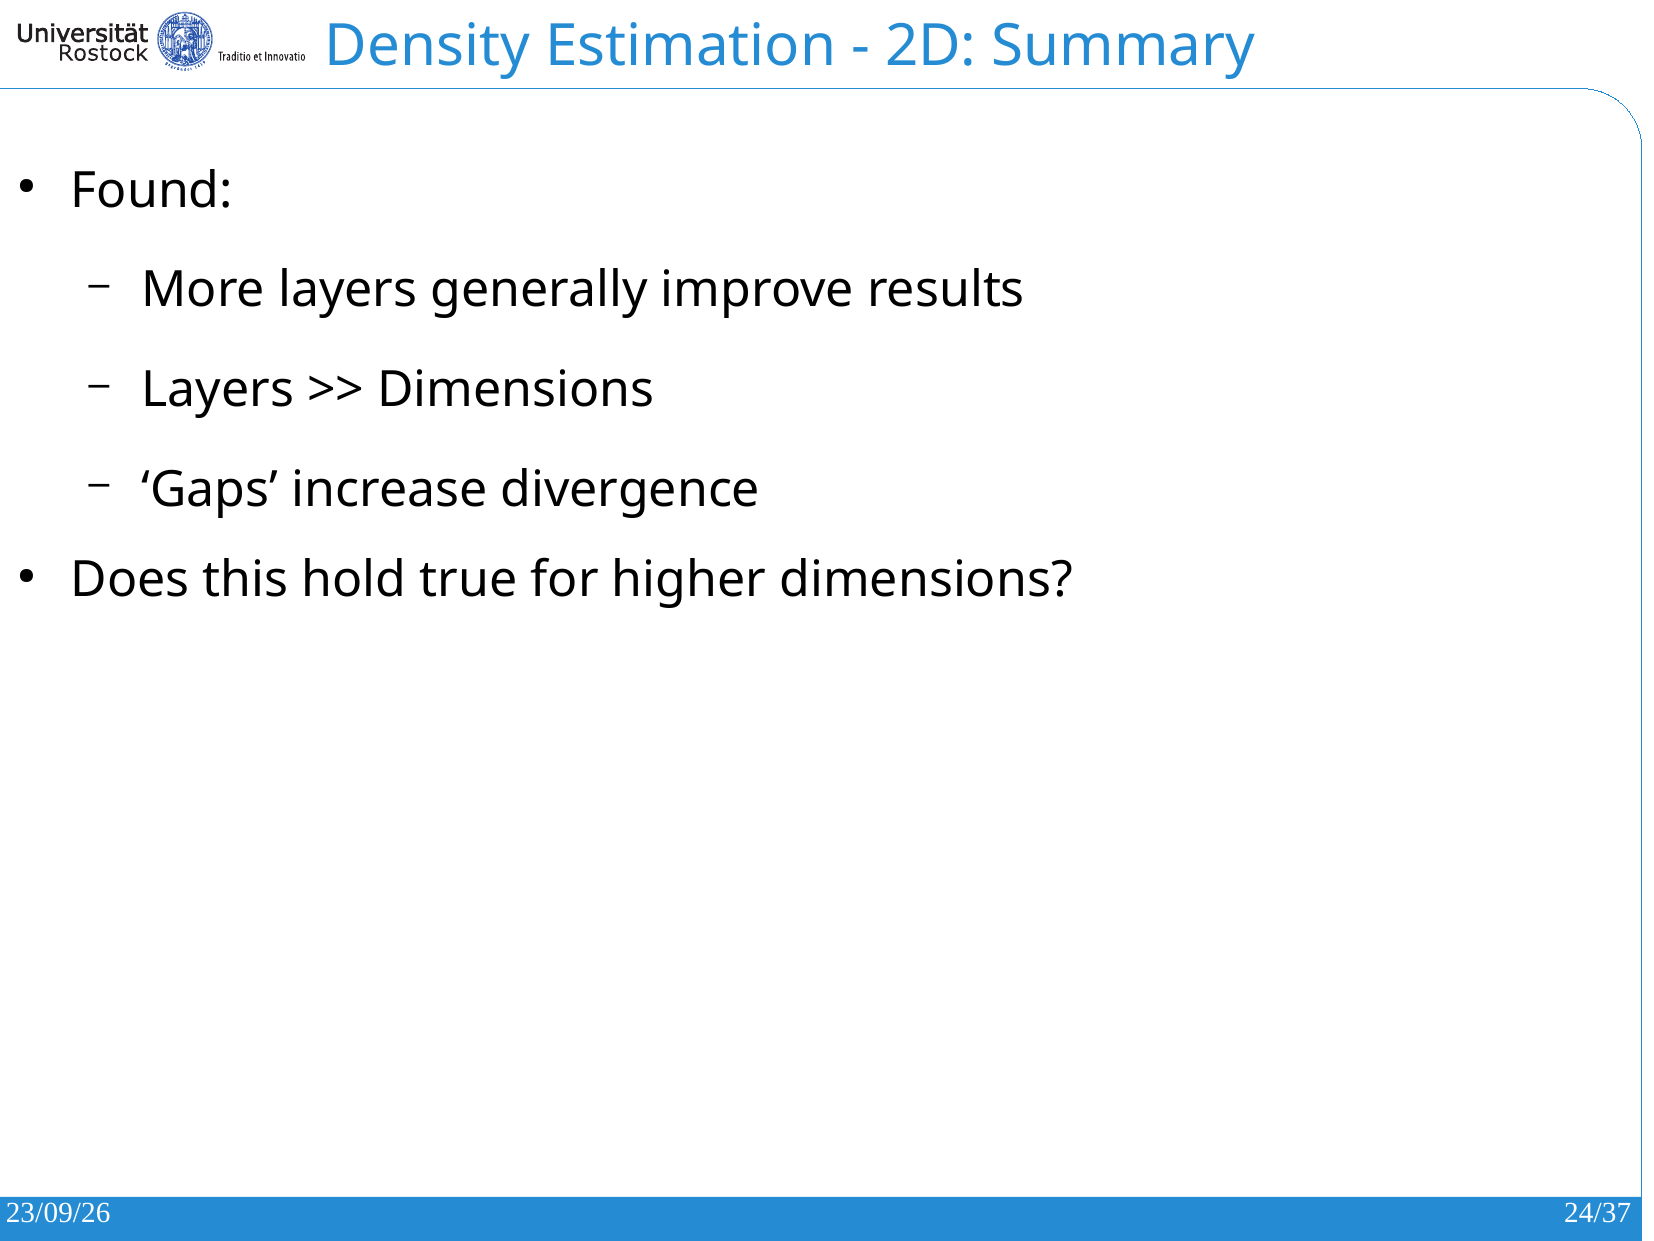

# Density Estimation - 2D: Summary
Found:
More layers generally improve results
Layers >> Dimensions
‘Gaps’ increase divergence
Does this hold true for higher dimensions?